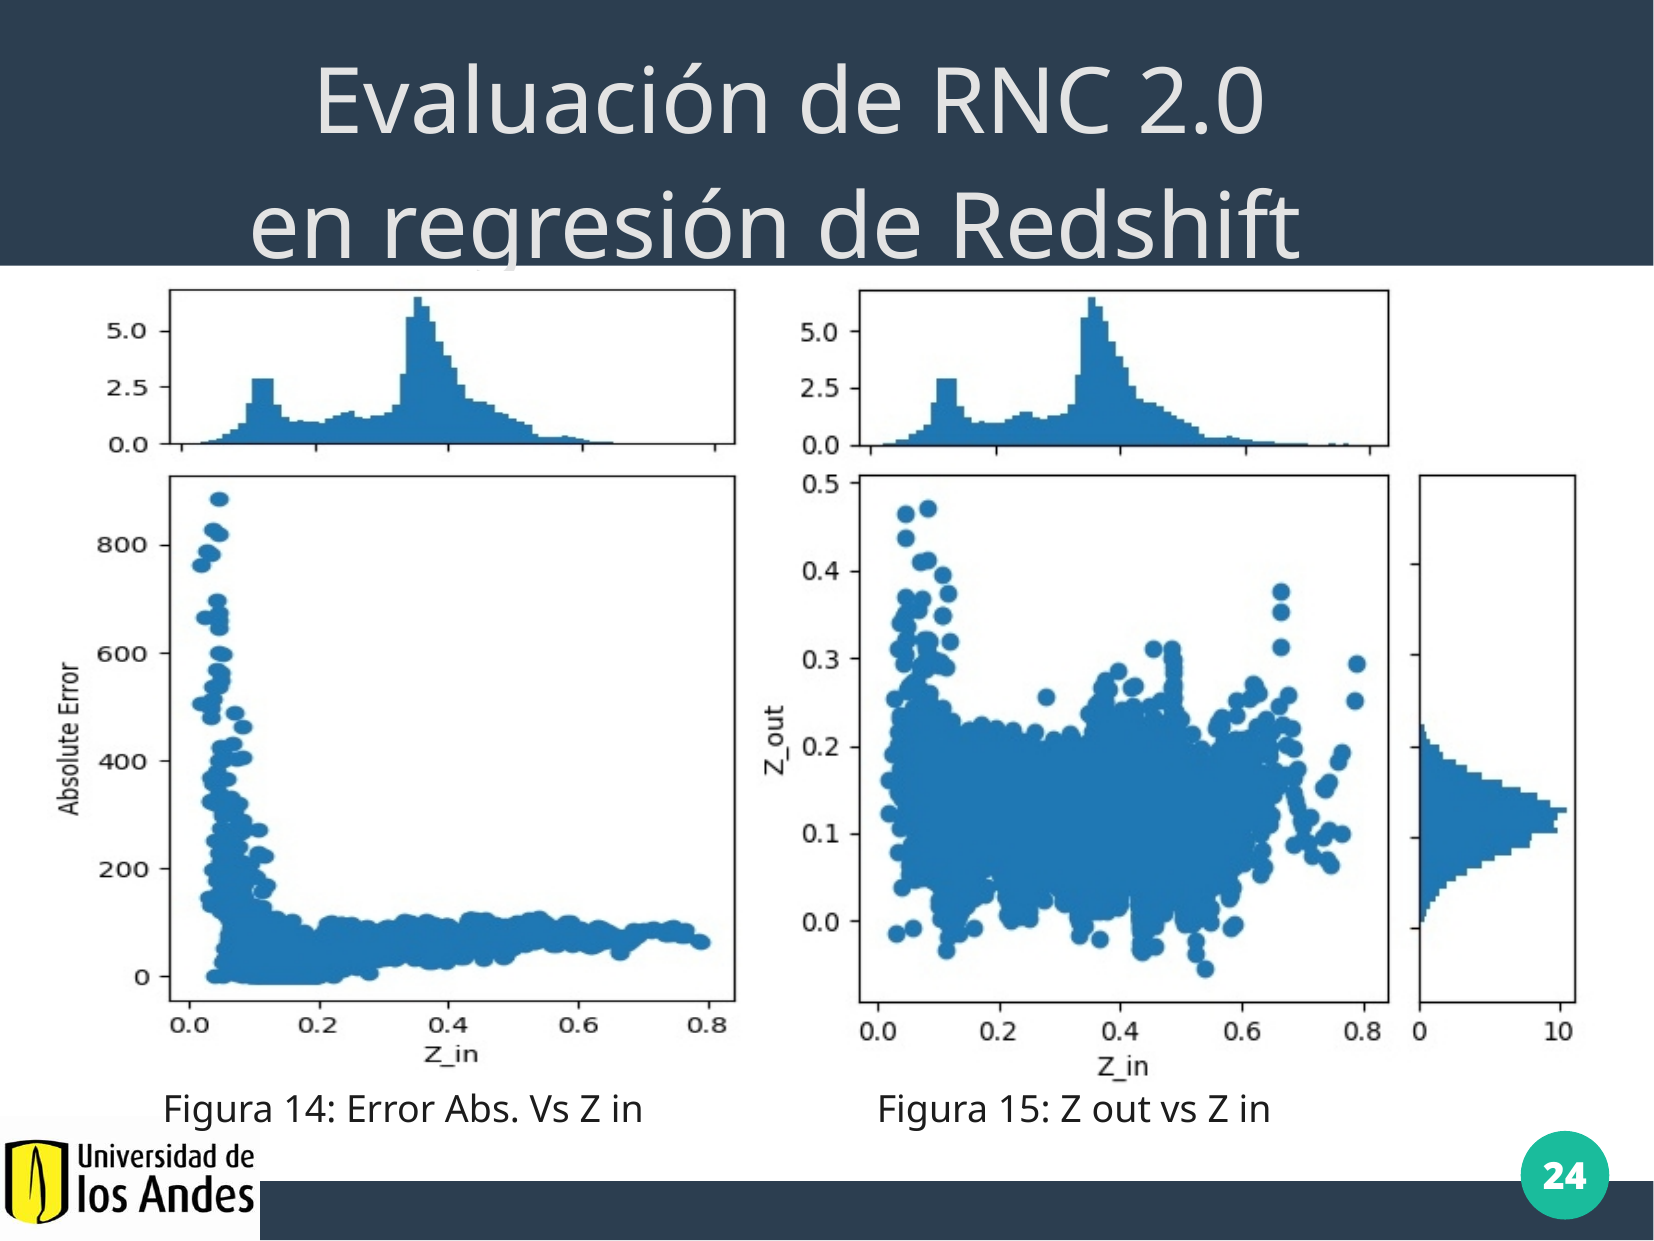

# Evaluación de RNC 2.0 en regresión de Redshift
Figura 14: Error Abs. Vs Z in
Figura 15: Z out vs Z in
24